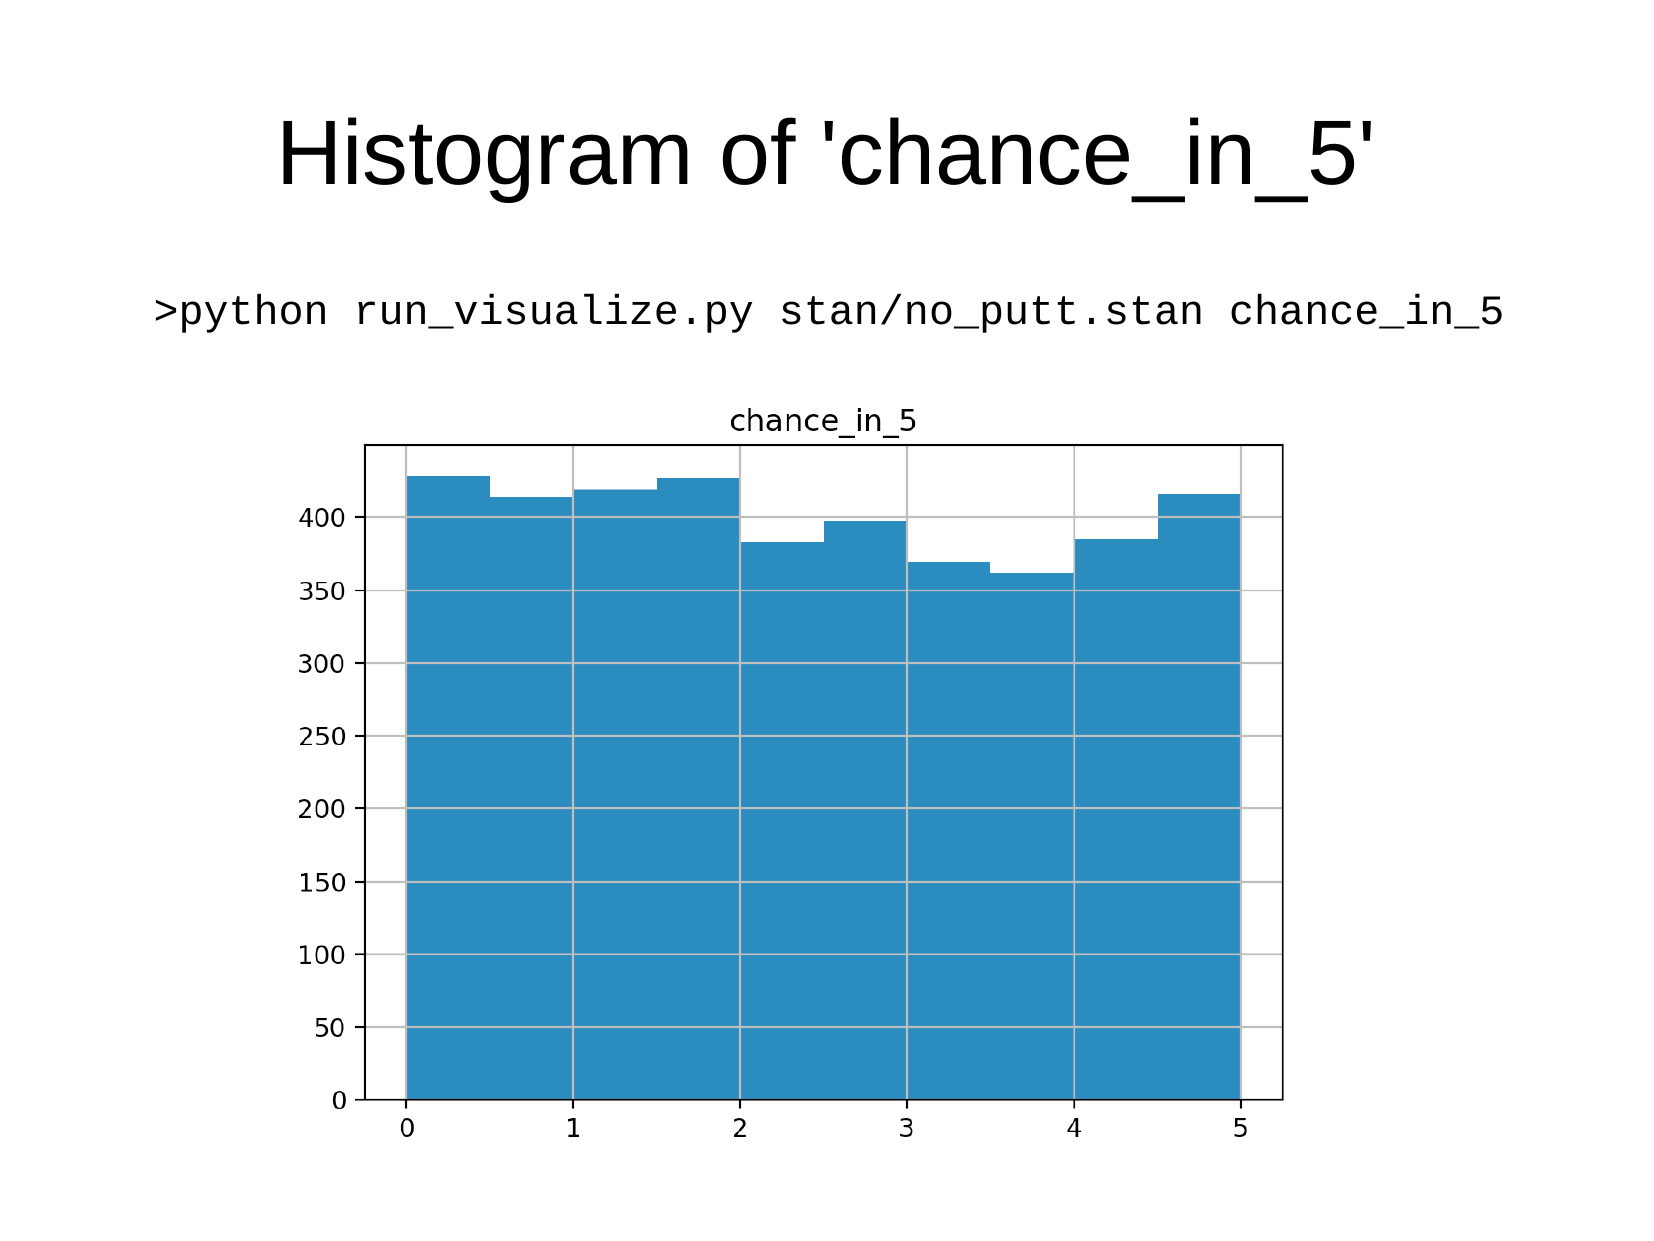

# Histogram of 'chance_in_5'
>python run_visualize.py stan/no_putt.stan chance_in_5